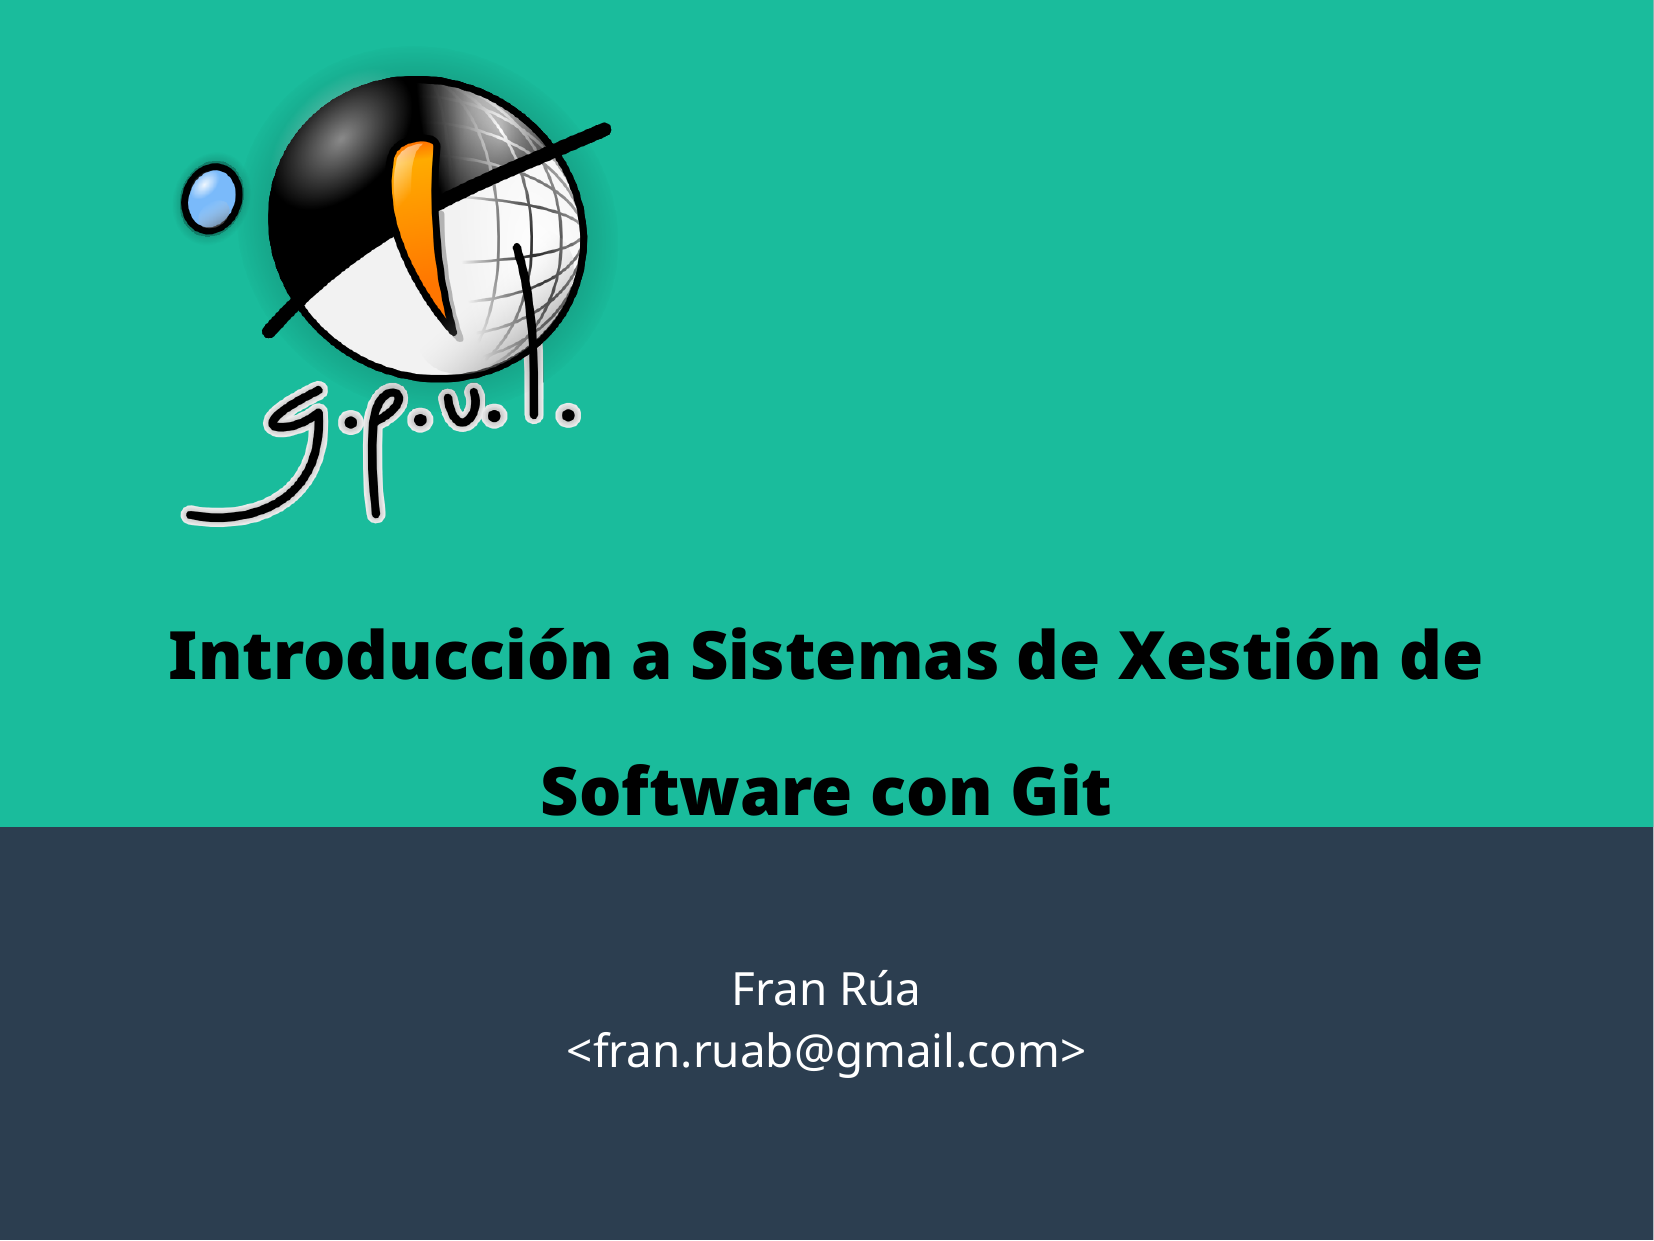

# Introducción a Sistemas de Xestión de Software con Git
Fran Rúa
<fran.ruab@gmail.com>